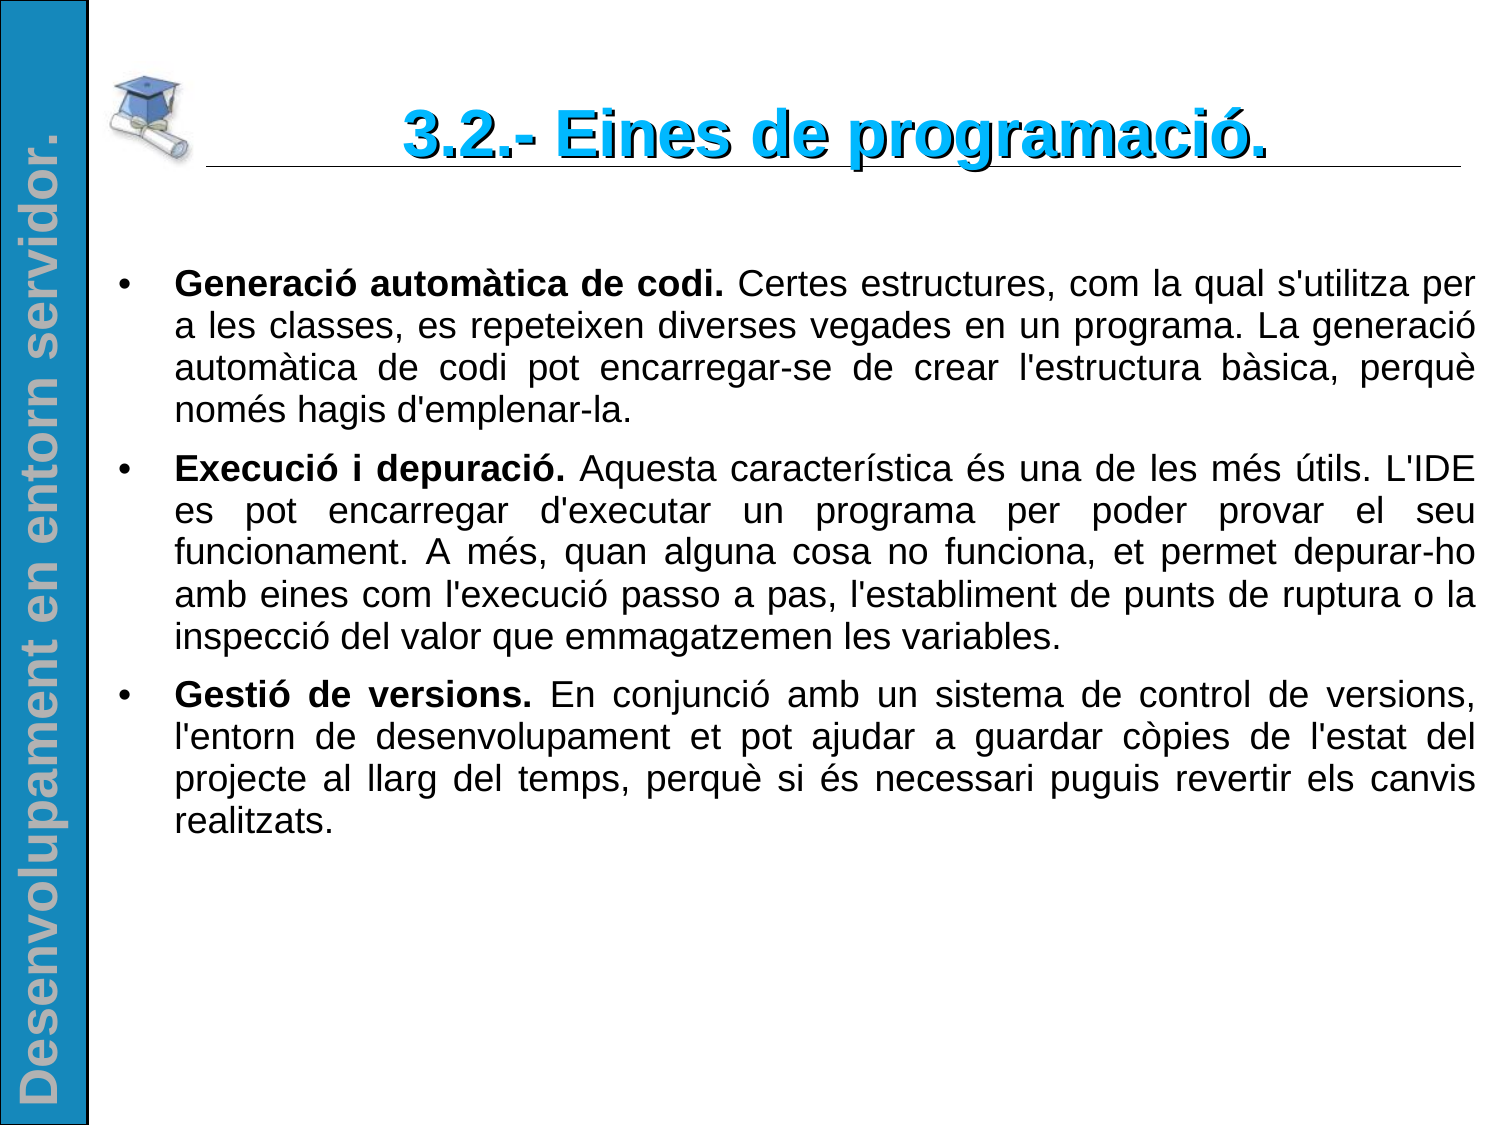

# 3.2.- Eines de programació.
Generació automàtica de codi. Certes estructures, com la qual s'utilitza per a les classes, es repeteixen diverses vegades en un programa. La generació automàtica de codi pot encarregar-se de crear l'estructura bàsica, perquè només hagis d'emplenar-la.
Execució i depuració. Aquesta característica és una de les més útils. L'IDE es pot encarregar d'executar un programa per poder provar el seu funcionament. A més, quan alguna cosa no funciona, et permet depurar-ho amb eines com l'execució passo a pas, l'establiment de punts de ruptura o la inspecció del valor que emmagatzemen les variables.
Gestió de versions. En conjunció amb un sistema de control de versions, l'entorn de desenvolupament et pot ajudar a guardar còpies de l'estat del projecte al llarg del temps, perquè si és necessari puguis revertir els canvis realitzats.